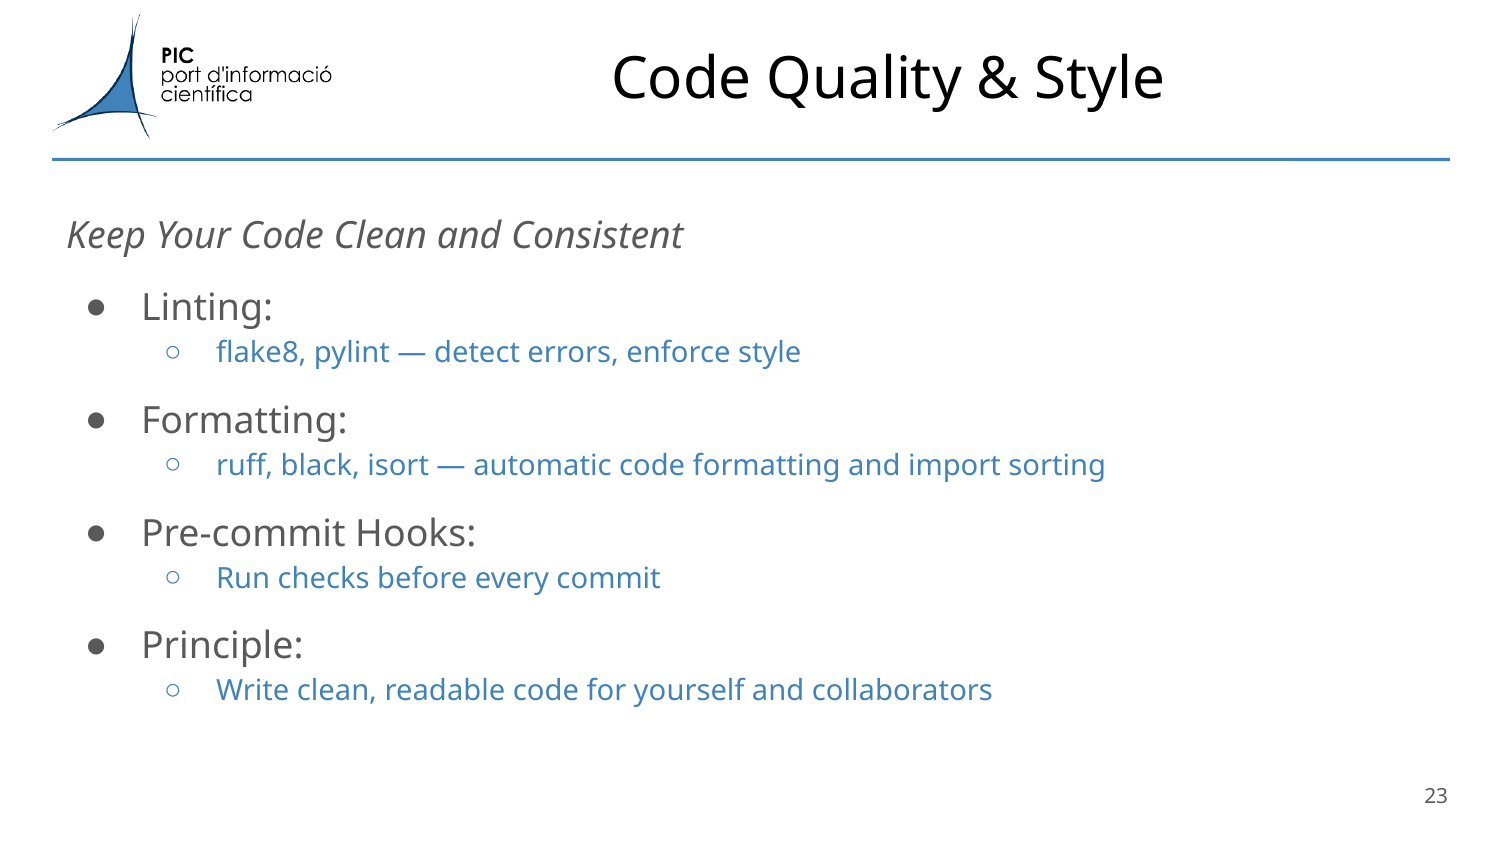

# Code Quality & Style
Keep Your Code Clean and Consistent
Linting:
flake8, pylint — detect errors, enforce style
Formatting:
ruff, black, isort — automatic code formatting and import sorting
Pre-commit Hooks:
Run checks before every commit
Principle:
Write clean, readable code for yourself and collaborators